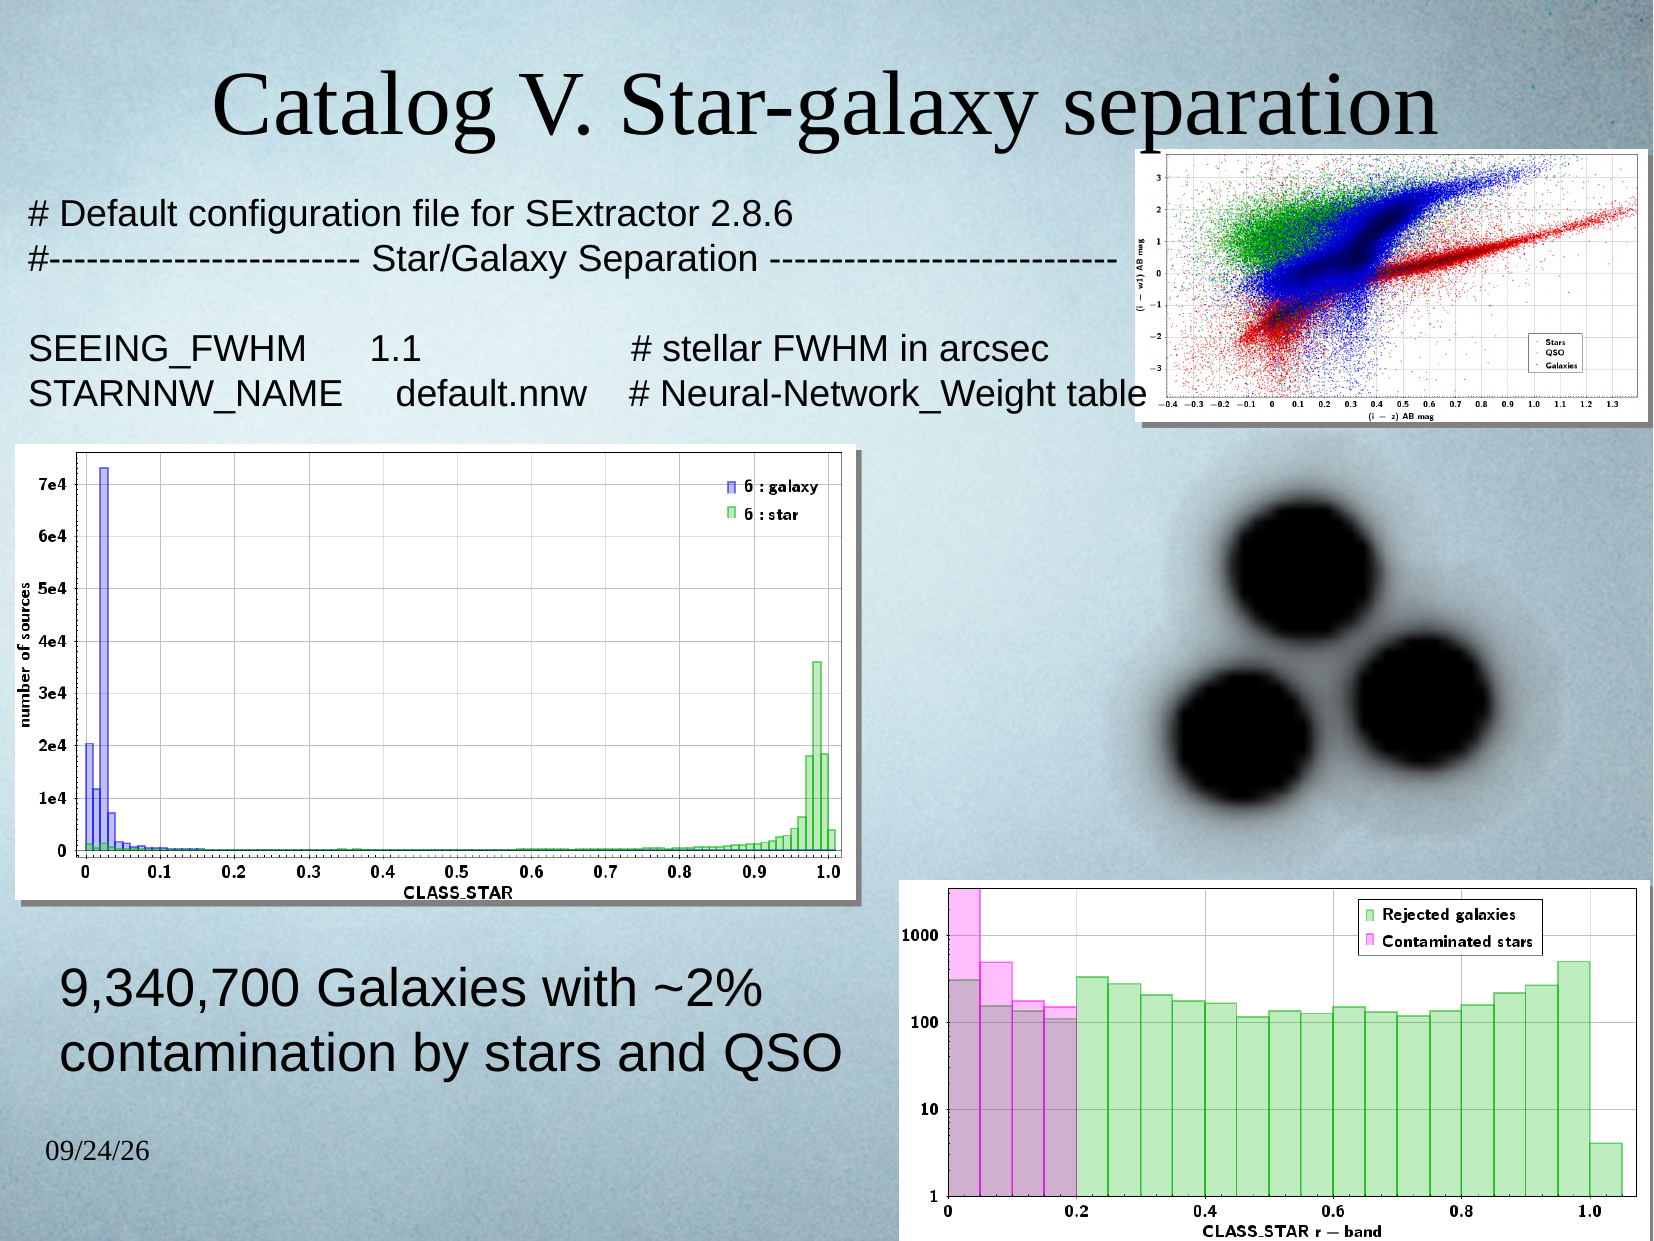

# Catalog V. Star-galaxy separation
# Default configuration file for SExtractor 2.8.6
#------------------------- Star/Galaxy Separation ----------------------------
SEEING_FWHM 1.1 # stellar FWHM in arcsec
STARNNW_NAME default.nnw # Neural-Network_Weight table
9,340,700 Galaxies with ~2% contamination by stars and QSO
30